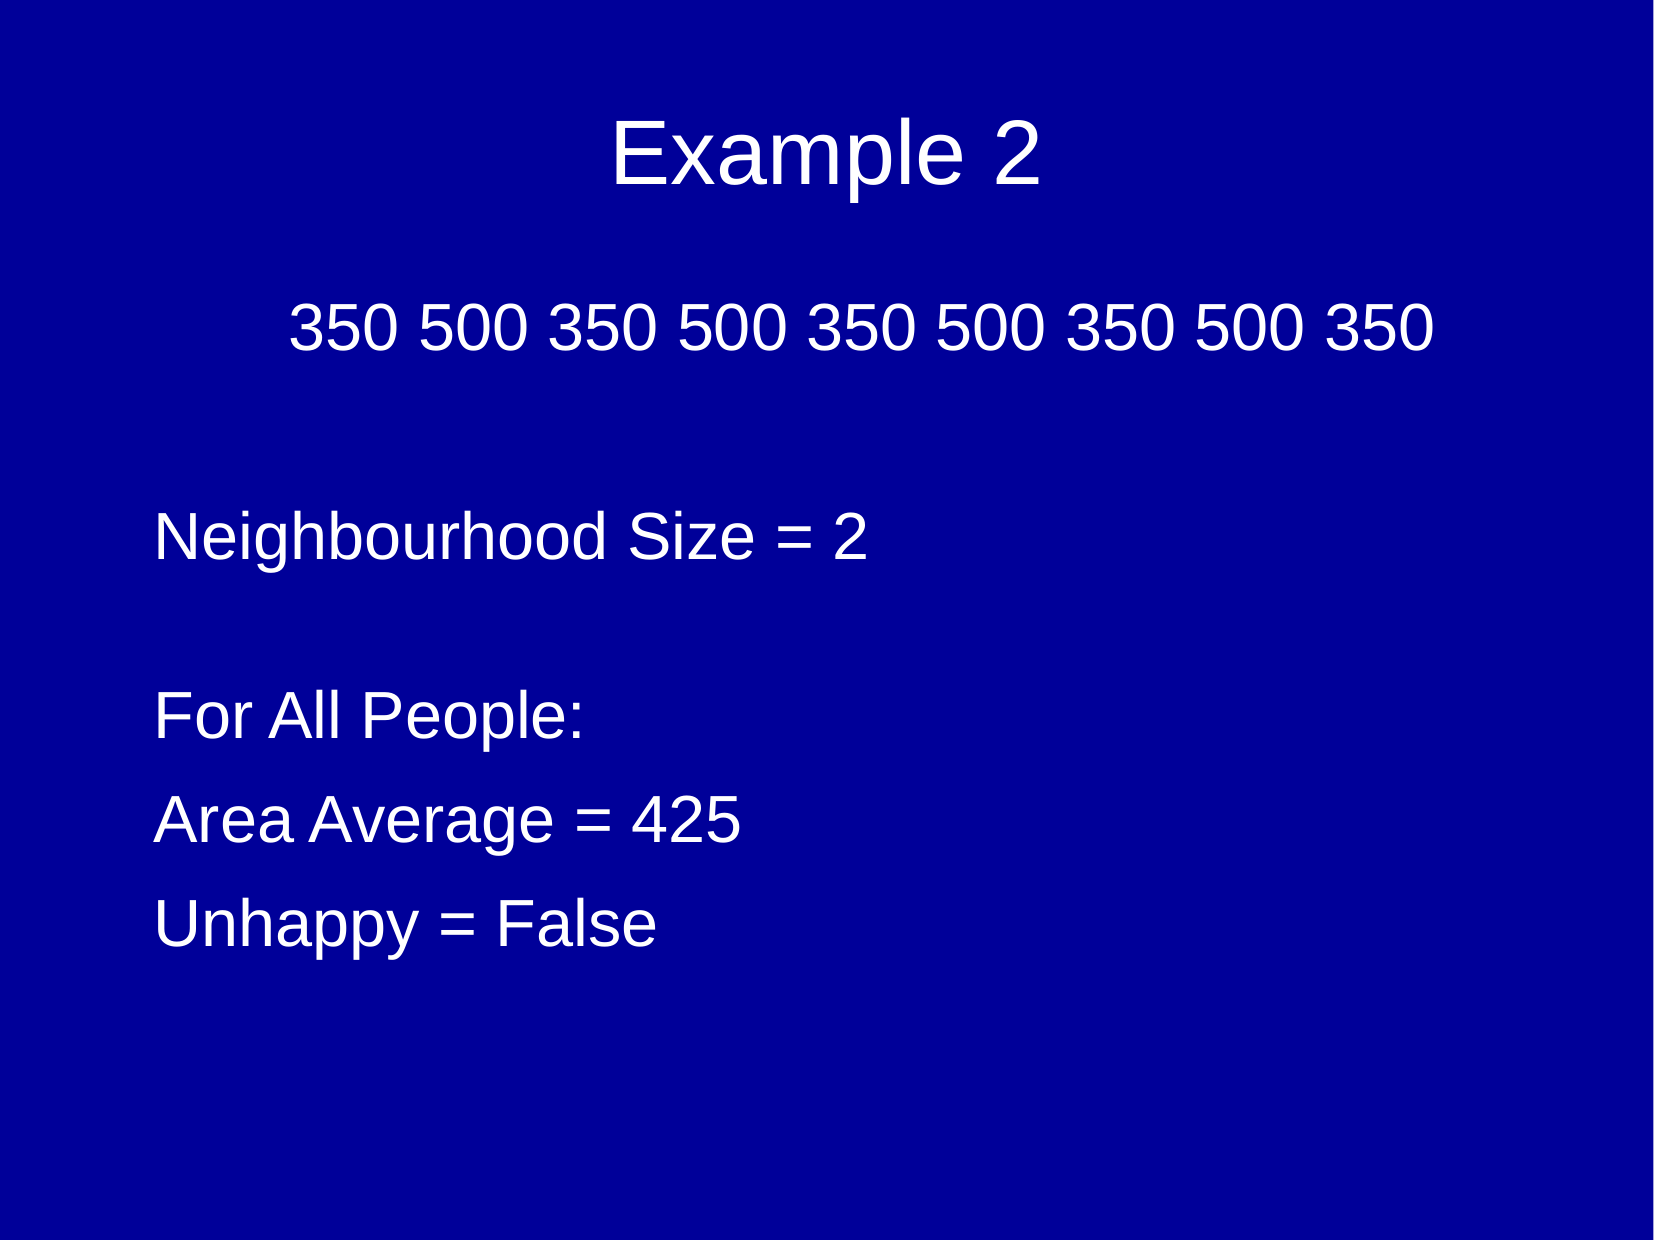

# Example 2
350 500 350 500 350 500 350 500 350
Neighbourhood Size = 2
For All People:
Area Average = 425
Unhappy = False